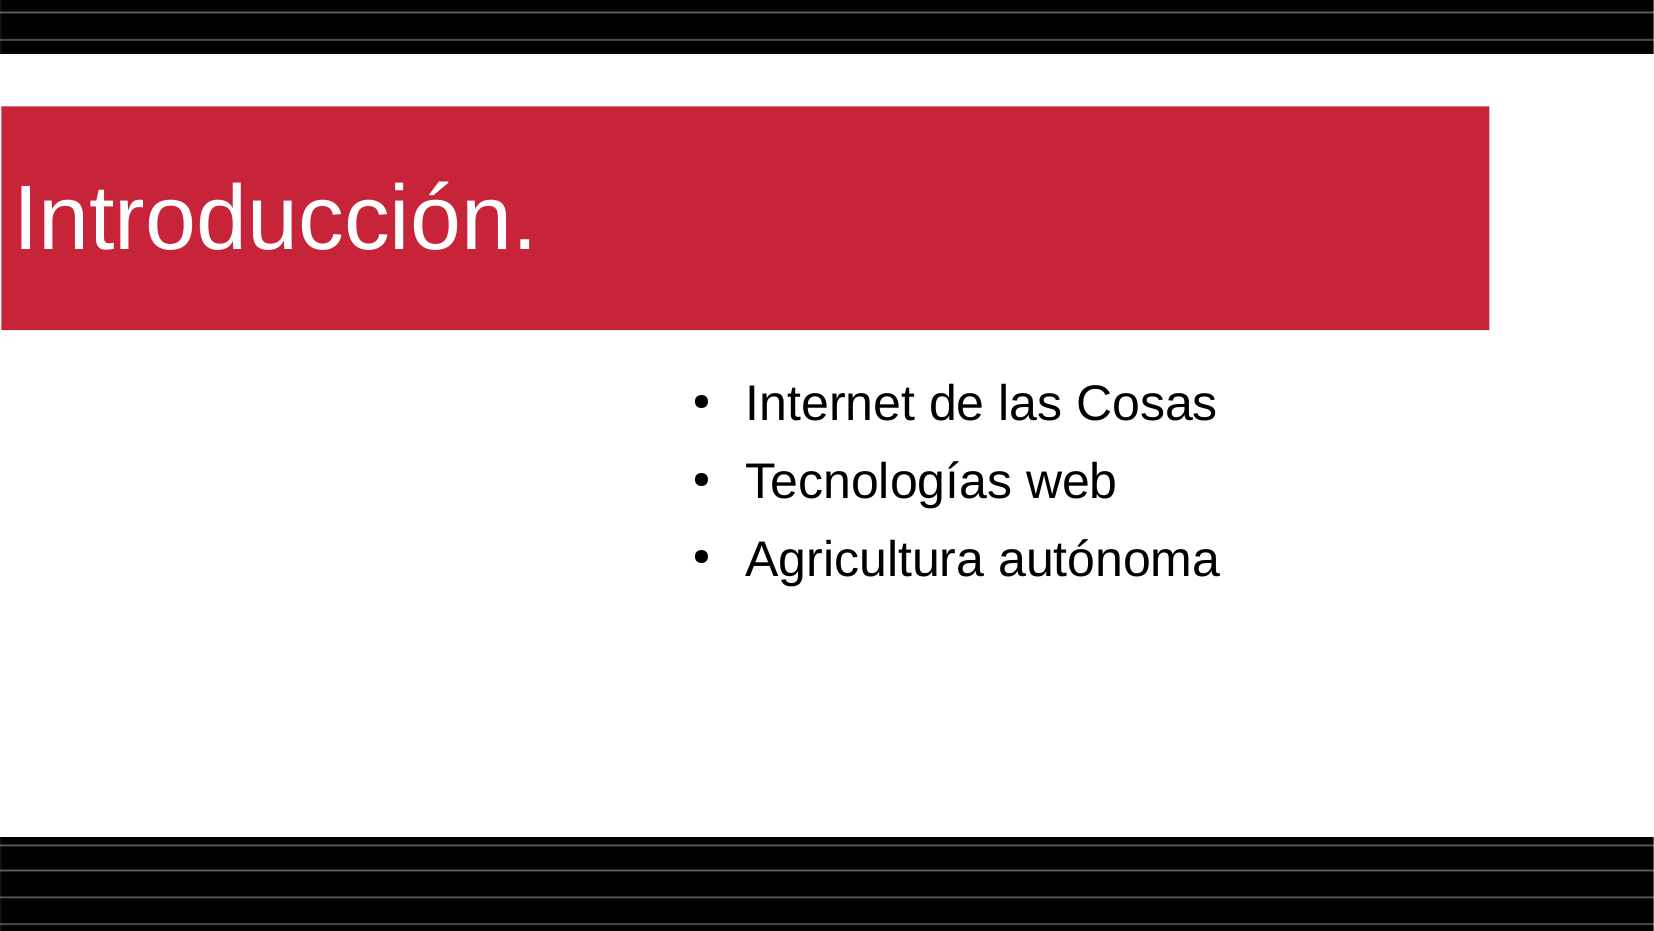

# Introducción.
Internet de las Cosas
Tecnologías web
Agricultura autónoma